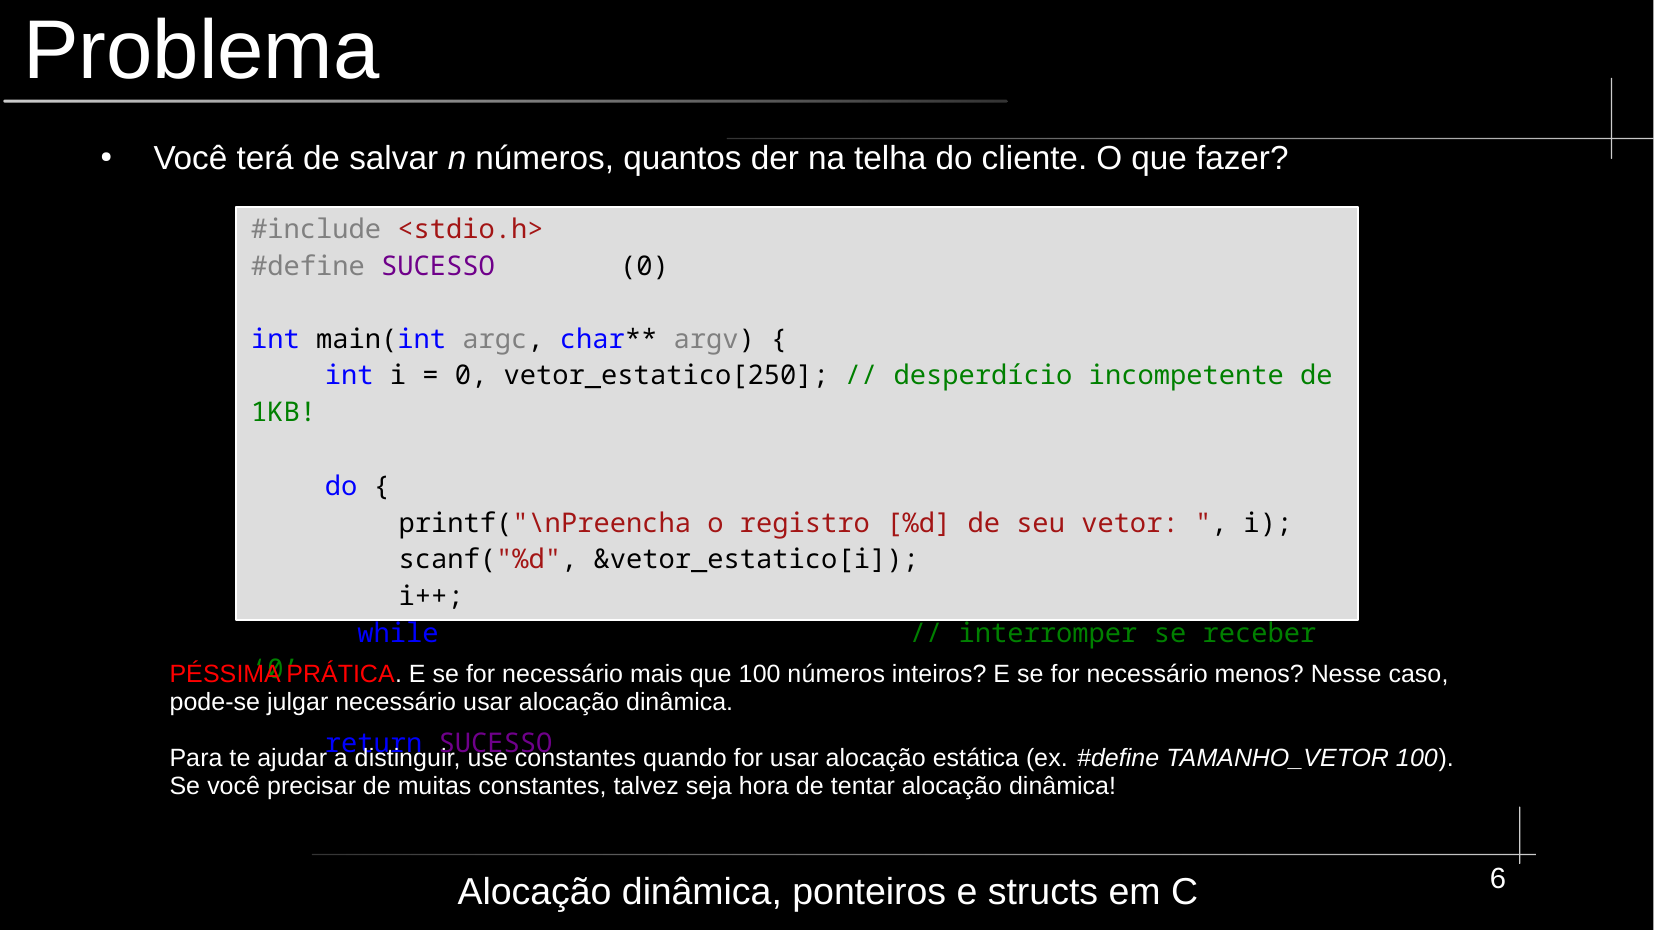

# Problema
Você terá de salvar n números, quantos der na telha do cliente. O que fazer?
#include <stdio.h>
#define SUCESSO		(0)
int main(int argc, char** argv) {
	int i = 0, vetor_estatico[250]; // desperdício incompetente de 1KB!
	do {
		printf("\nPreencha o registro [%d] de seu vetor: ", i);
		scanf("%d", &vetor_estatico[i]);
		i++;
	} while (vetor_estatico[i-1] != 0); // interromper se receber ‘0’
	return SUCESSO;
}
PÉSSIMA PRÁTICA. E se for necessário mais que 100 números inteiros? E se for necessário menos? Nesse caso, pode-se julgar necessário usar alocação dinâmica.
Para te ajudar a distinguir, use constantes quando for usar alocação estática (ex. #define TAMANHO_VETOR 100).
Se você precisar de muitas constantes, talvez seja hora de tentar alocação dinâmica!
6
Alocação dinâmica, ponteiros e structs em C